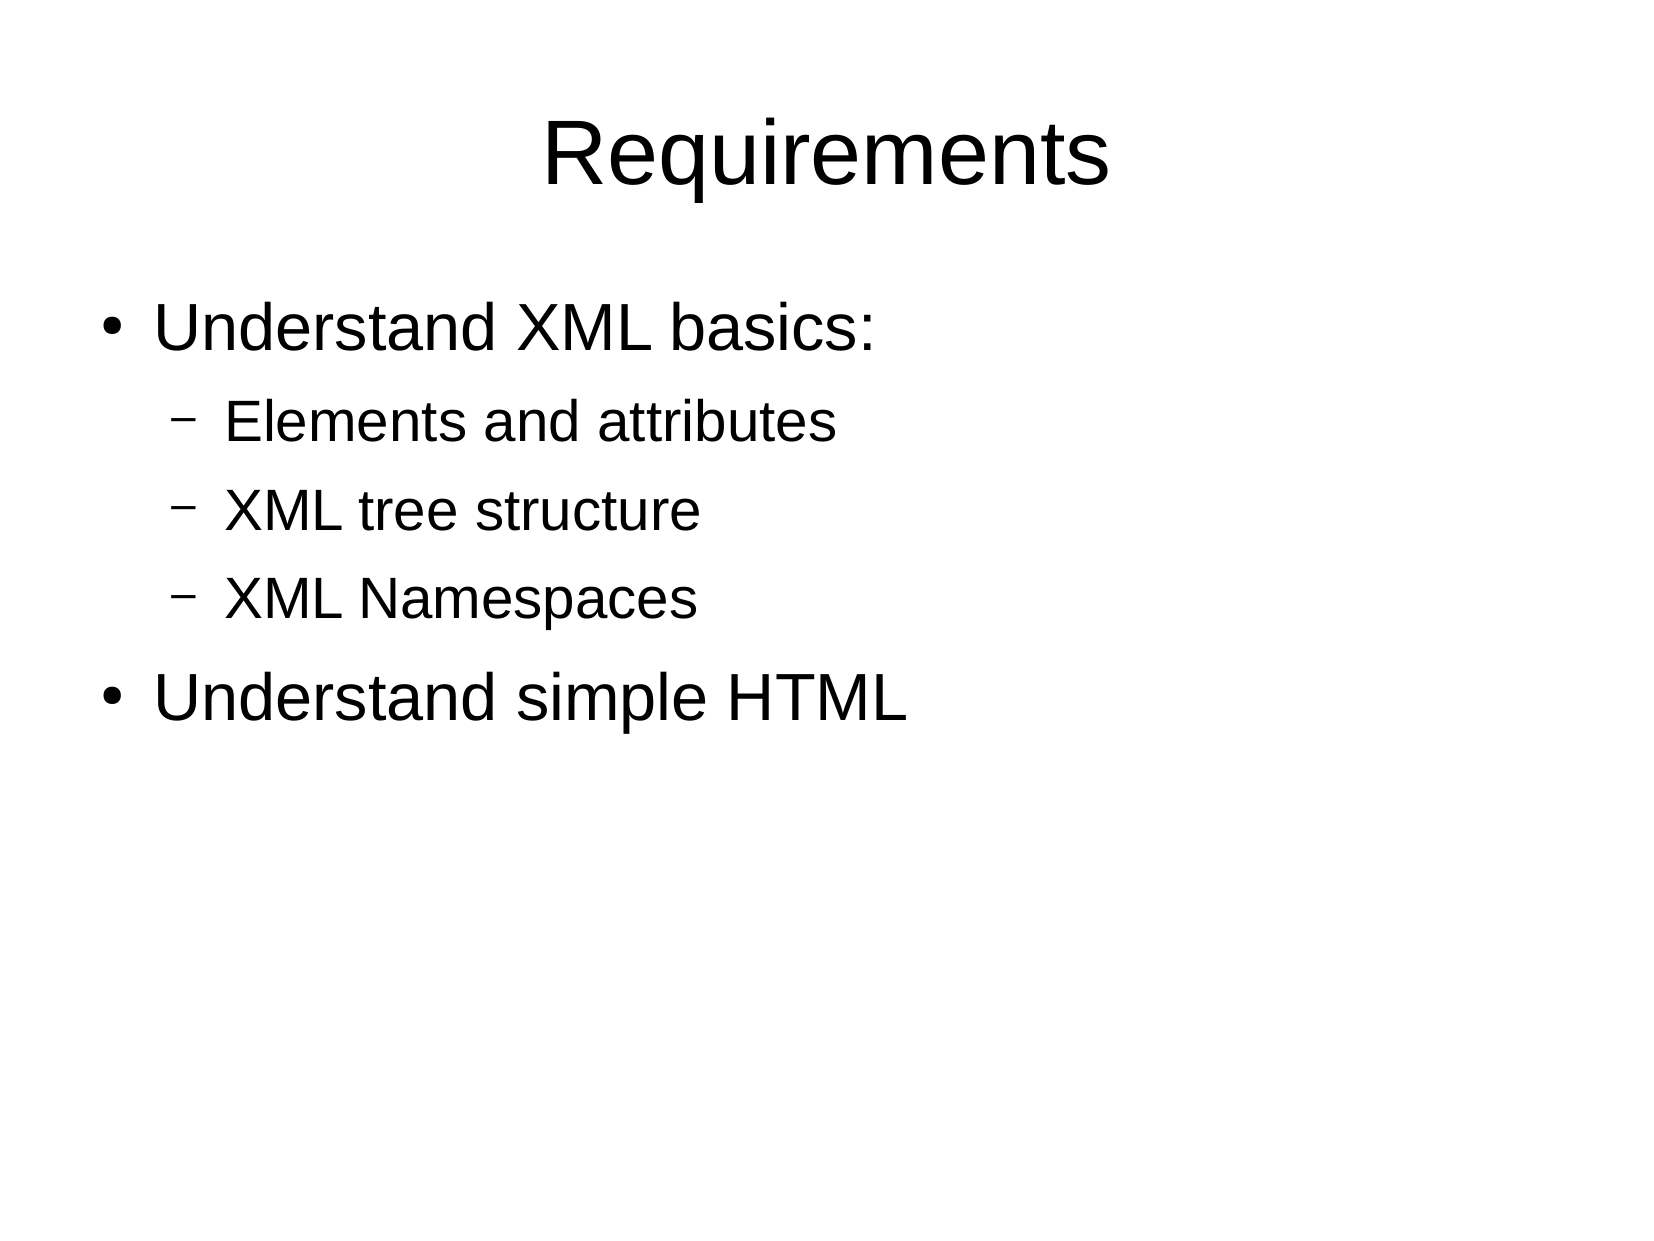

# Requirements
Understand XML basics:
Elements and attributes
XML tree structure
XML Namespaces
Understand simple HTML